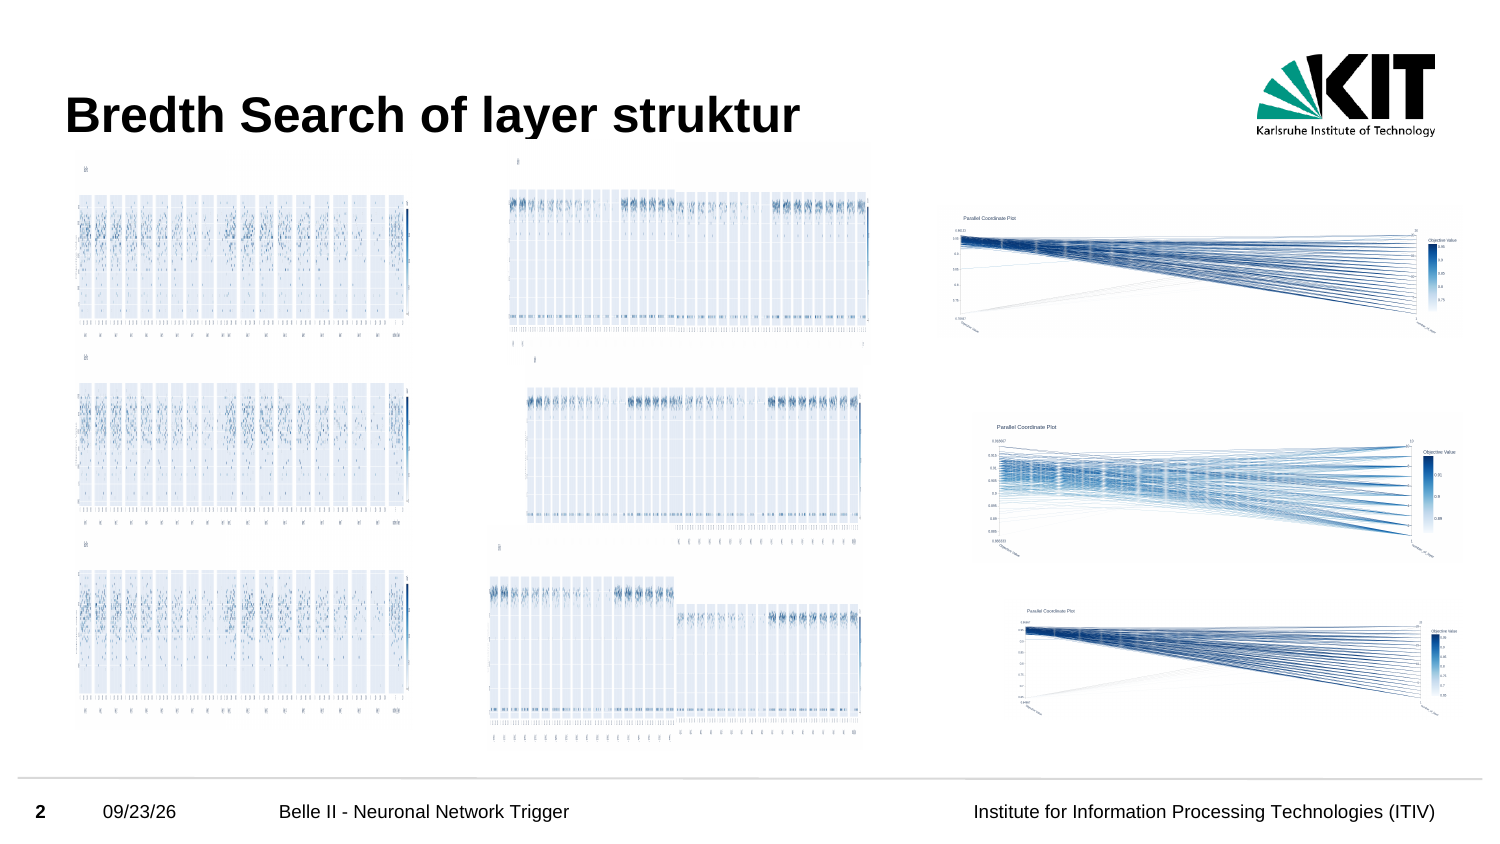

Bredth Search of layer struktur
2
Belle II - Neuronal Network Trigger